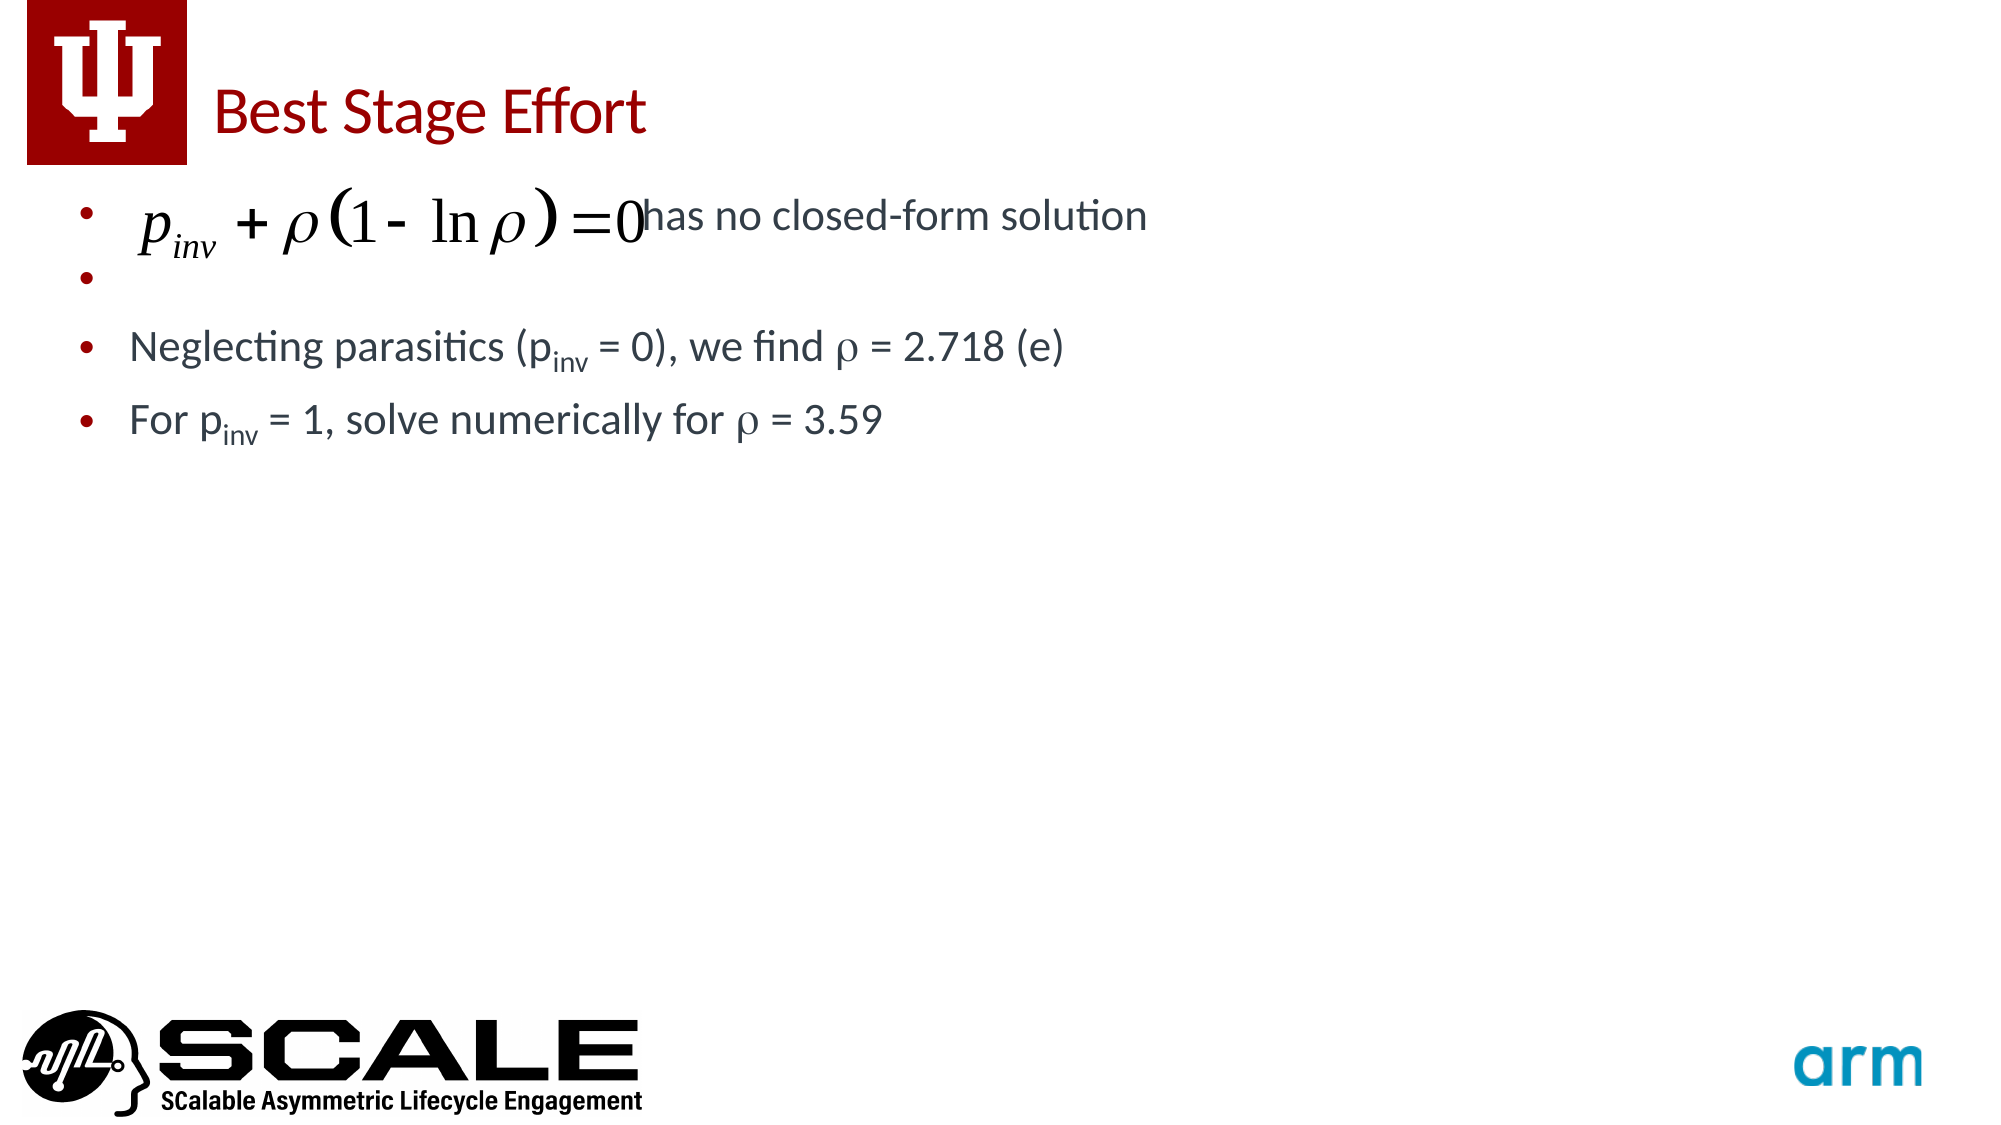

Best Stage Effort
# has no closed-form solution
Neglecting parasitics (pinv = 0), we find r = 2.718 (e)
For pinv = 1, solve numerically for r = 3.59